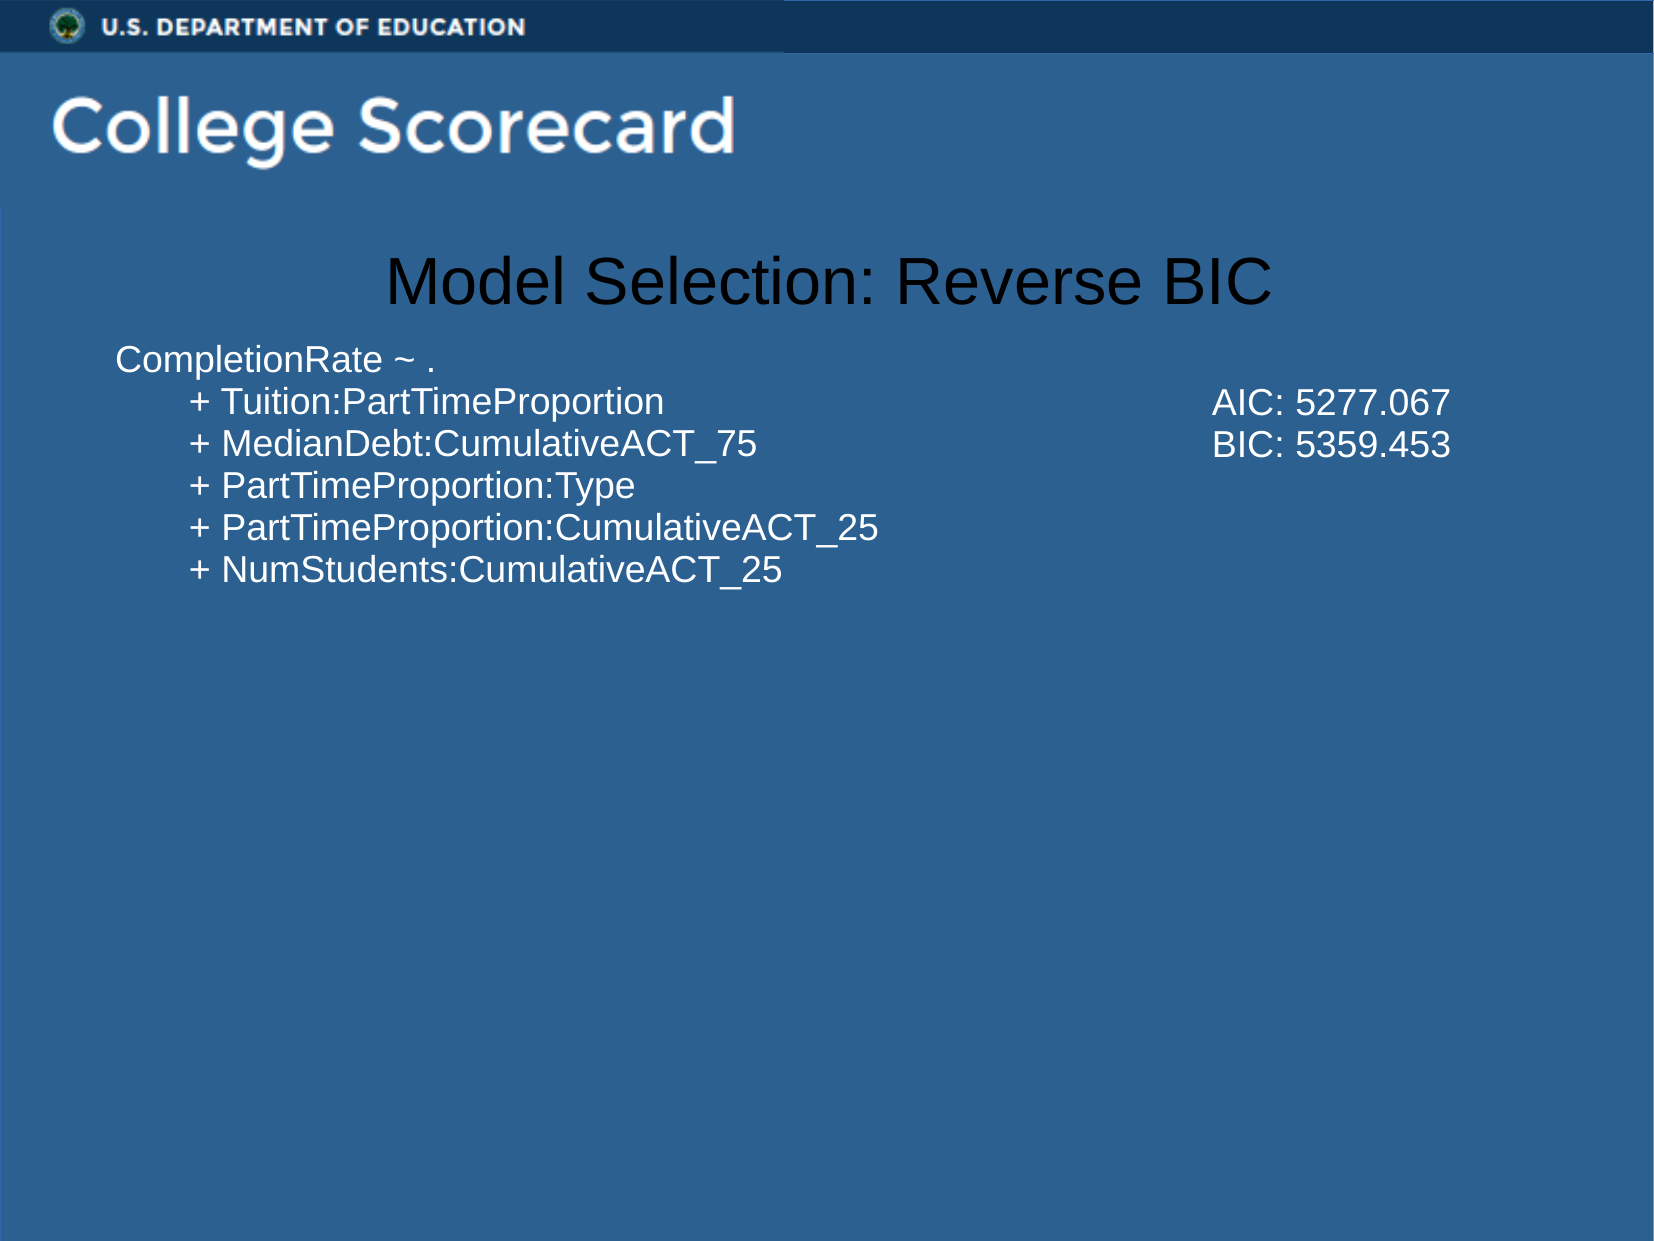

Model Selection: Reverse BIC
CompletionRate ~ .
	+ Tuition:PartTimeProportion
	+ MedianDebt:CumulativeACT_75
	+ PartTimeProportion:Type
	+ PartTimeProportion:CumulativeACT_25
	+ NumStudents:CumulativeACT_25
AIC: 5277.067
BIC: 5359.453